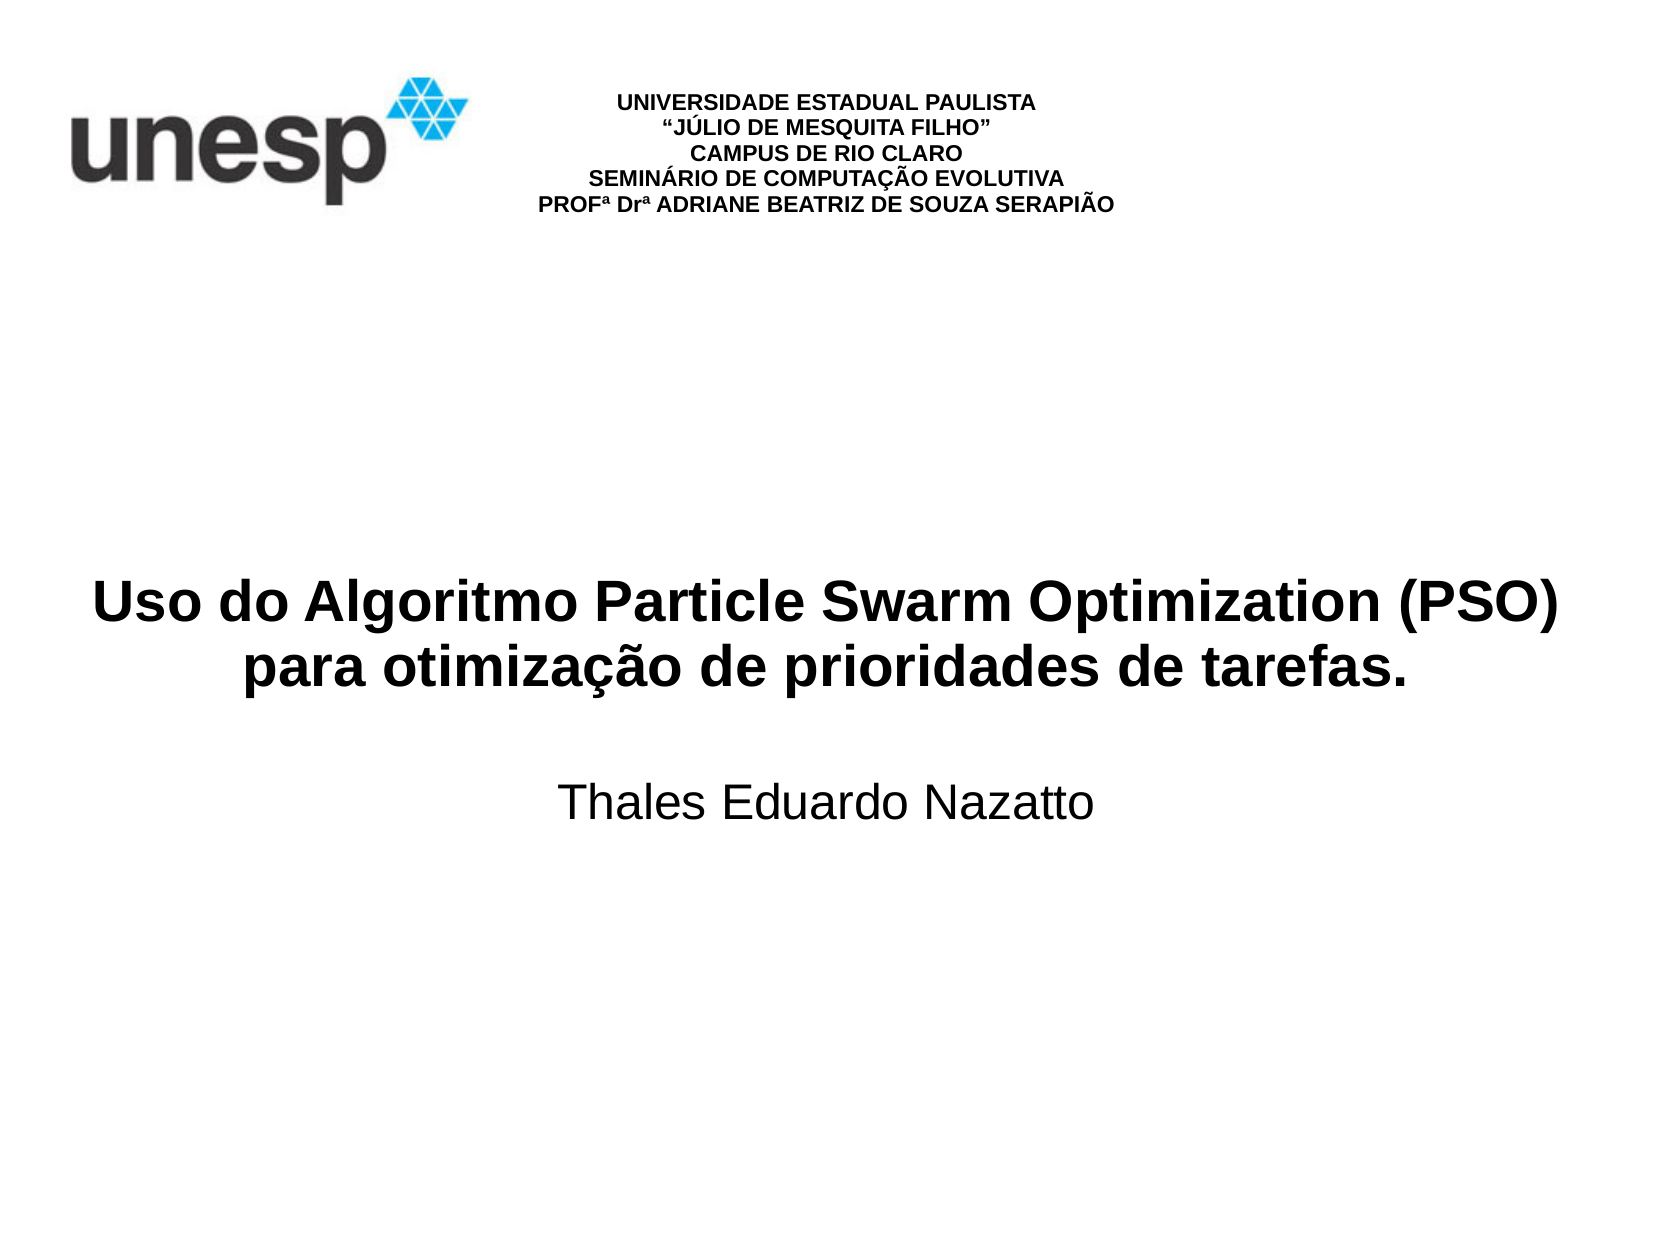

# UNIVERSIDADE ESTADUAL PAULISTA “JÚLIO DE MESQUITA FILHO” CAMPUS DE RIO CLARO SEMINÁRIO DE COMPUTAÇÃO EVOLUTIVA PROFª Drª ADRIANE BEATRIZ DE SOUZA SERAPIÃO
Uso do Algoritmo Particle Swarm Optimization (PSO) para otimização de prioridades de tarefas.
Thales Eduardo Nazatto